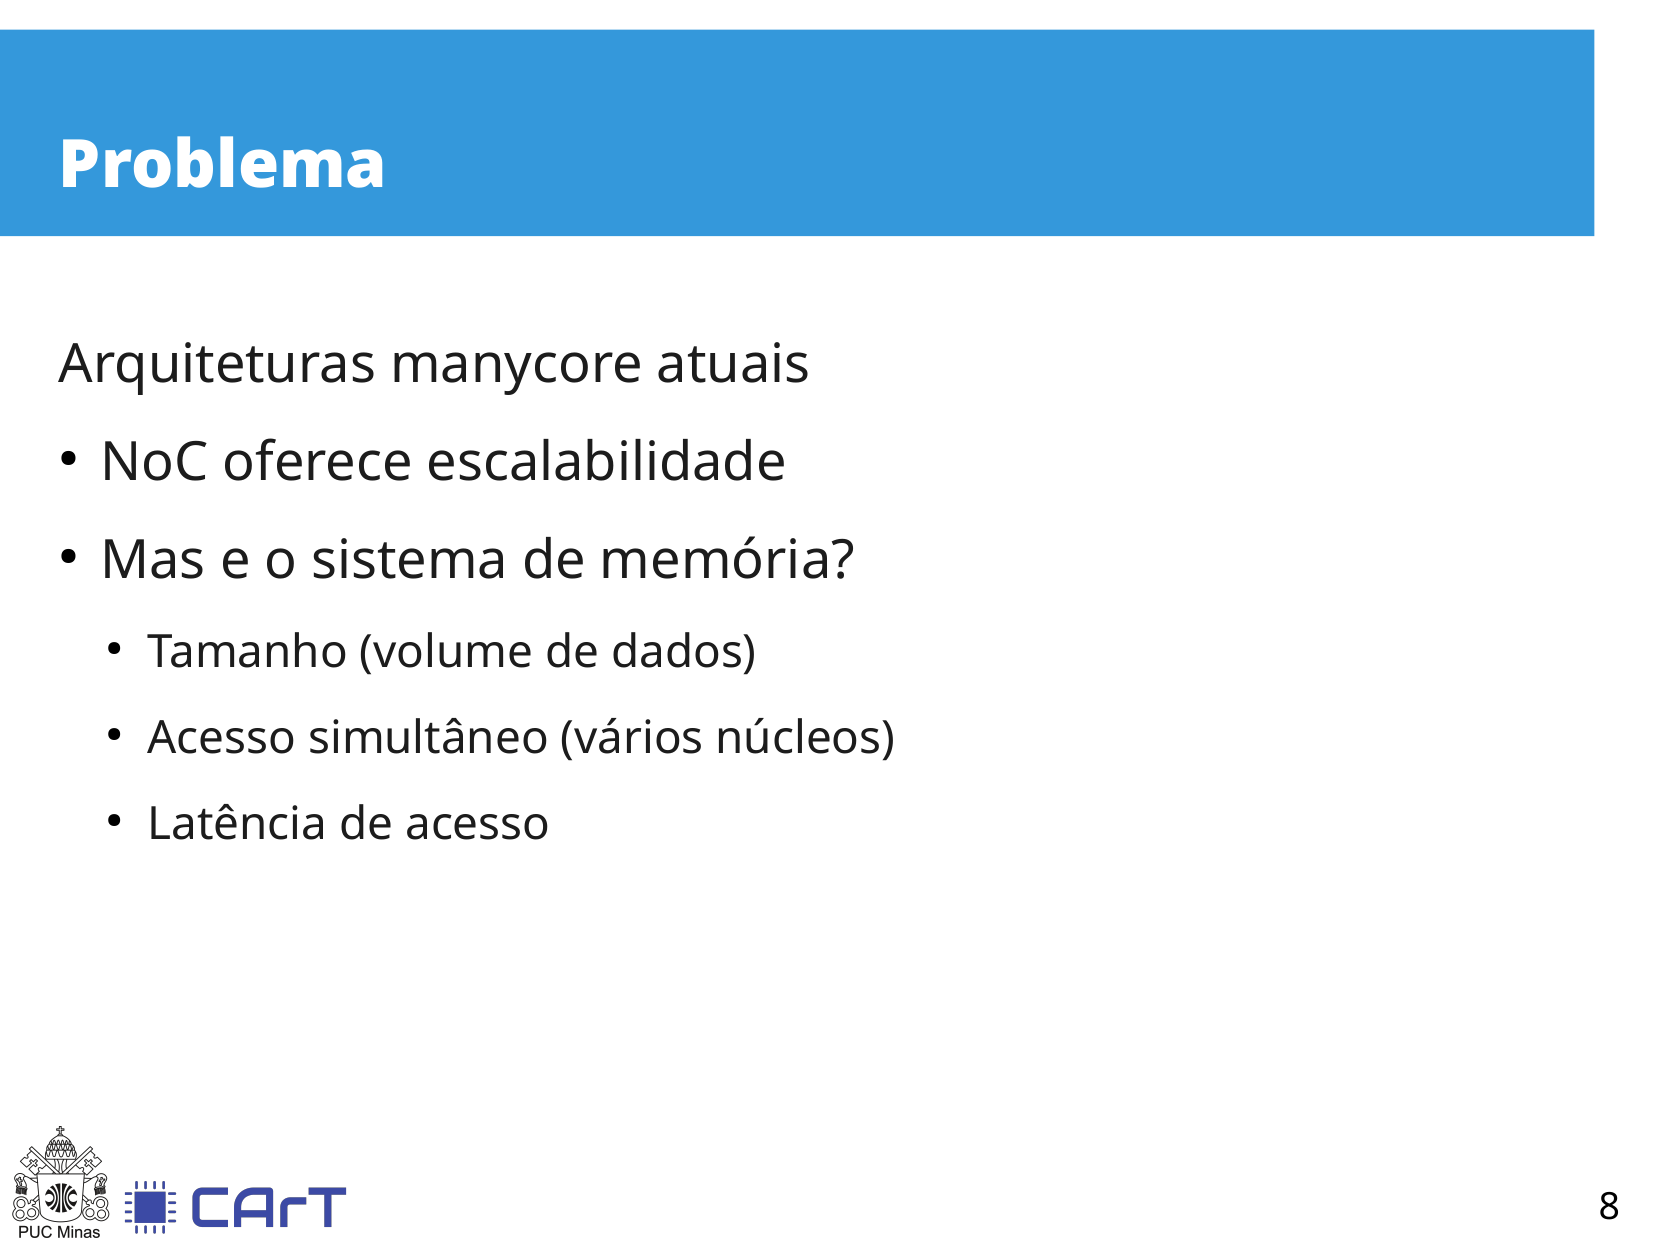

# Problema
Arquiteturas manycore atuais
NoC oferece escalabilidade
Mas e o sistema de memória?
Tamanho (volume de dados)
Acesso simultâneo (vários núcleos)
Latência de acesso
8